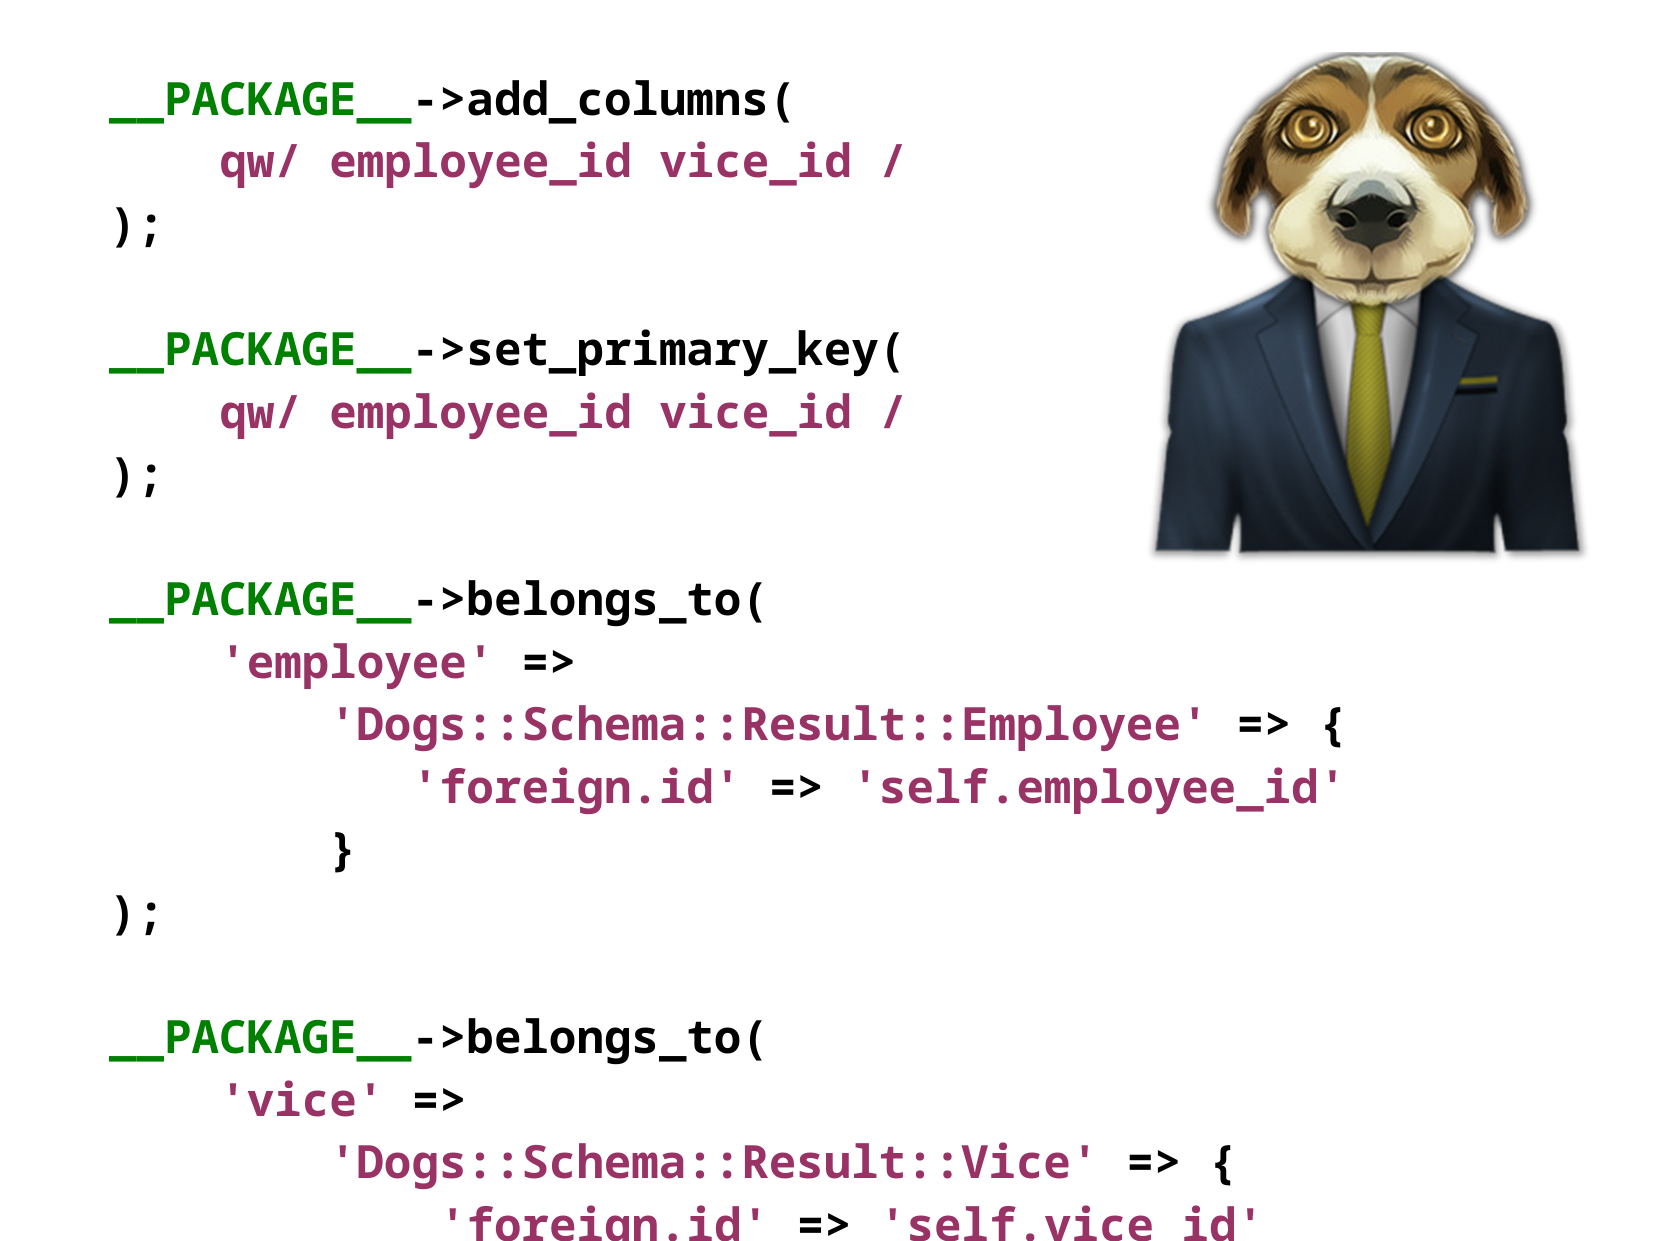

__PACKAGE__->add_columns(
 qw/ employee_id vice_id /
);
__PACKAGE__->set_primary_key(
 qw/ employee_id vice_id /
);
__PACKAGE__->belongs_to(
 'employee' =>
 'Dogs::Schema::Result::Employee' => {
 'foreign.id' => 'self.employee_id'
 }
);
__PACKAGE__->belongs_to(
 'vice' =>
 'Dogs::Schema::Result::Vice' => {
 'foreign.id' => 'self.vice_id'
 }
);